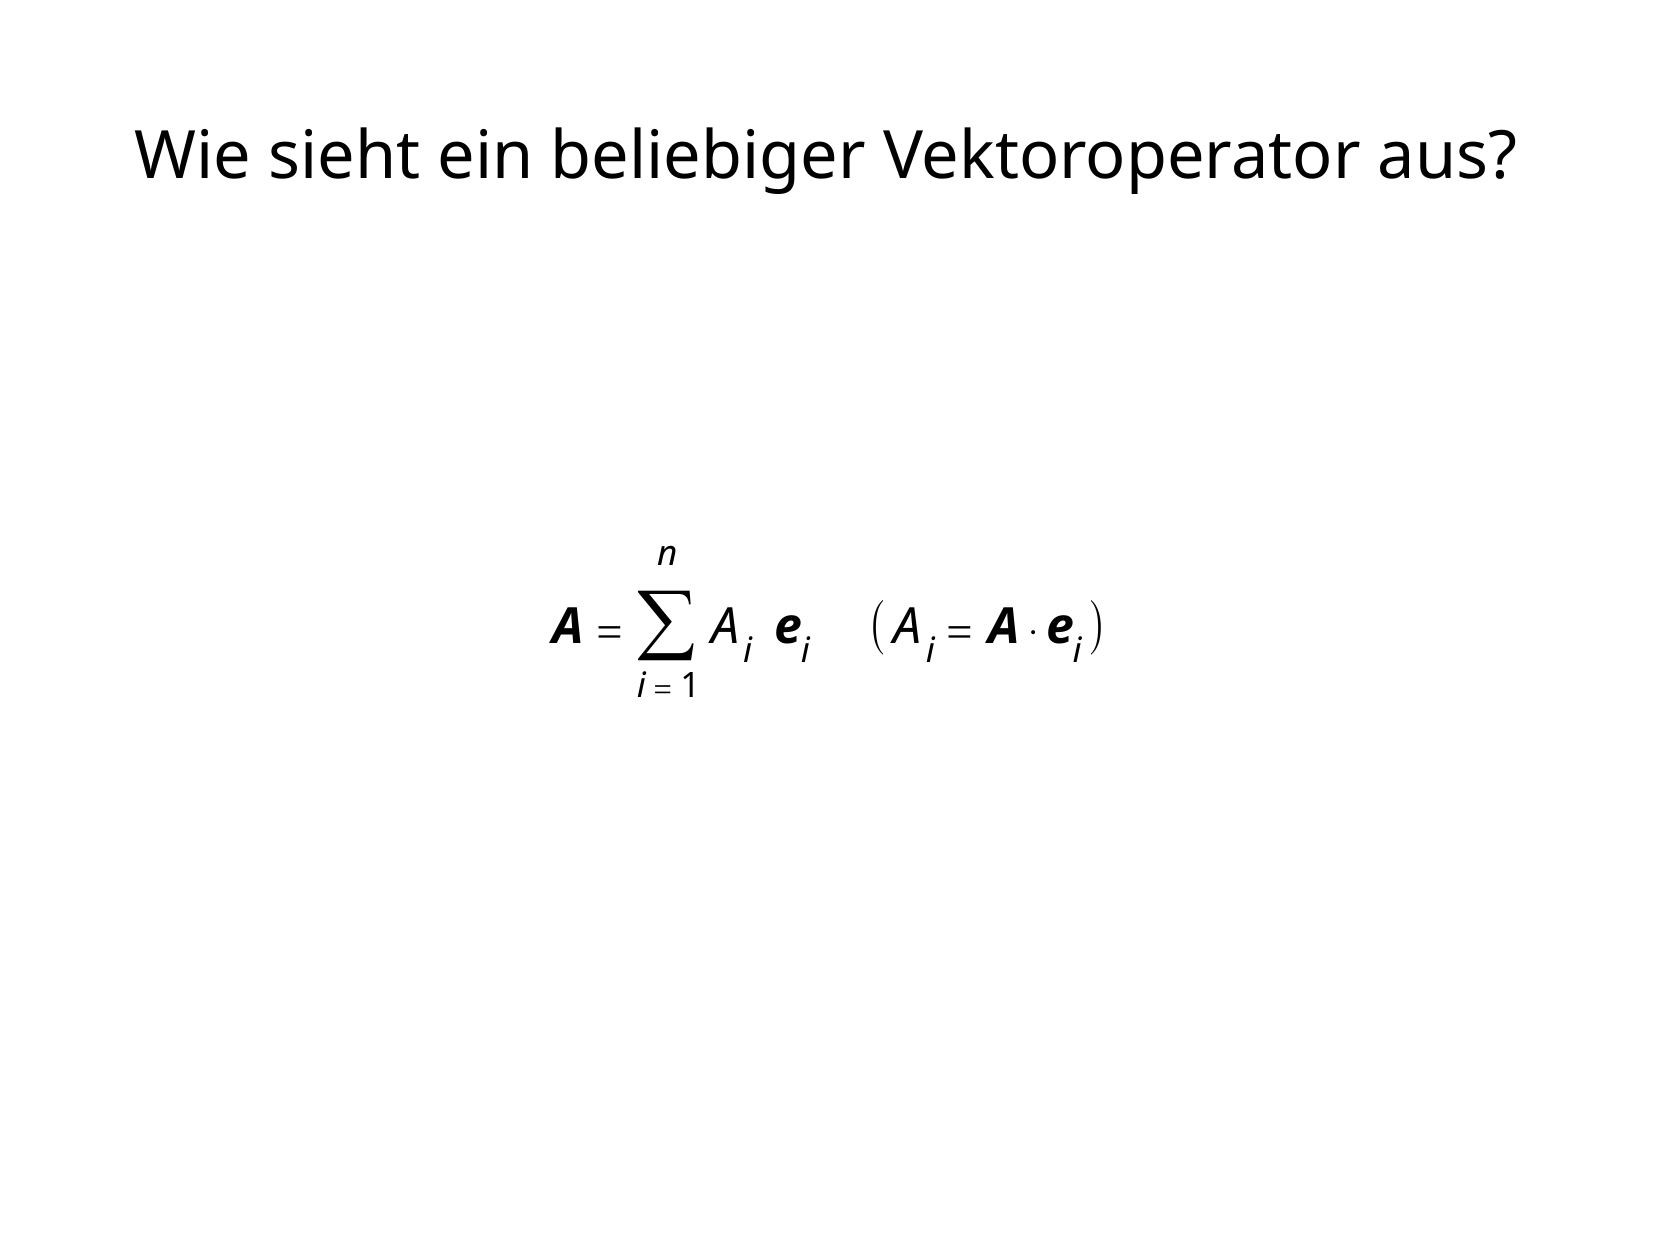

# Wie sieht ein beliebiger Vektoroperator aus?